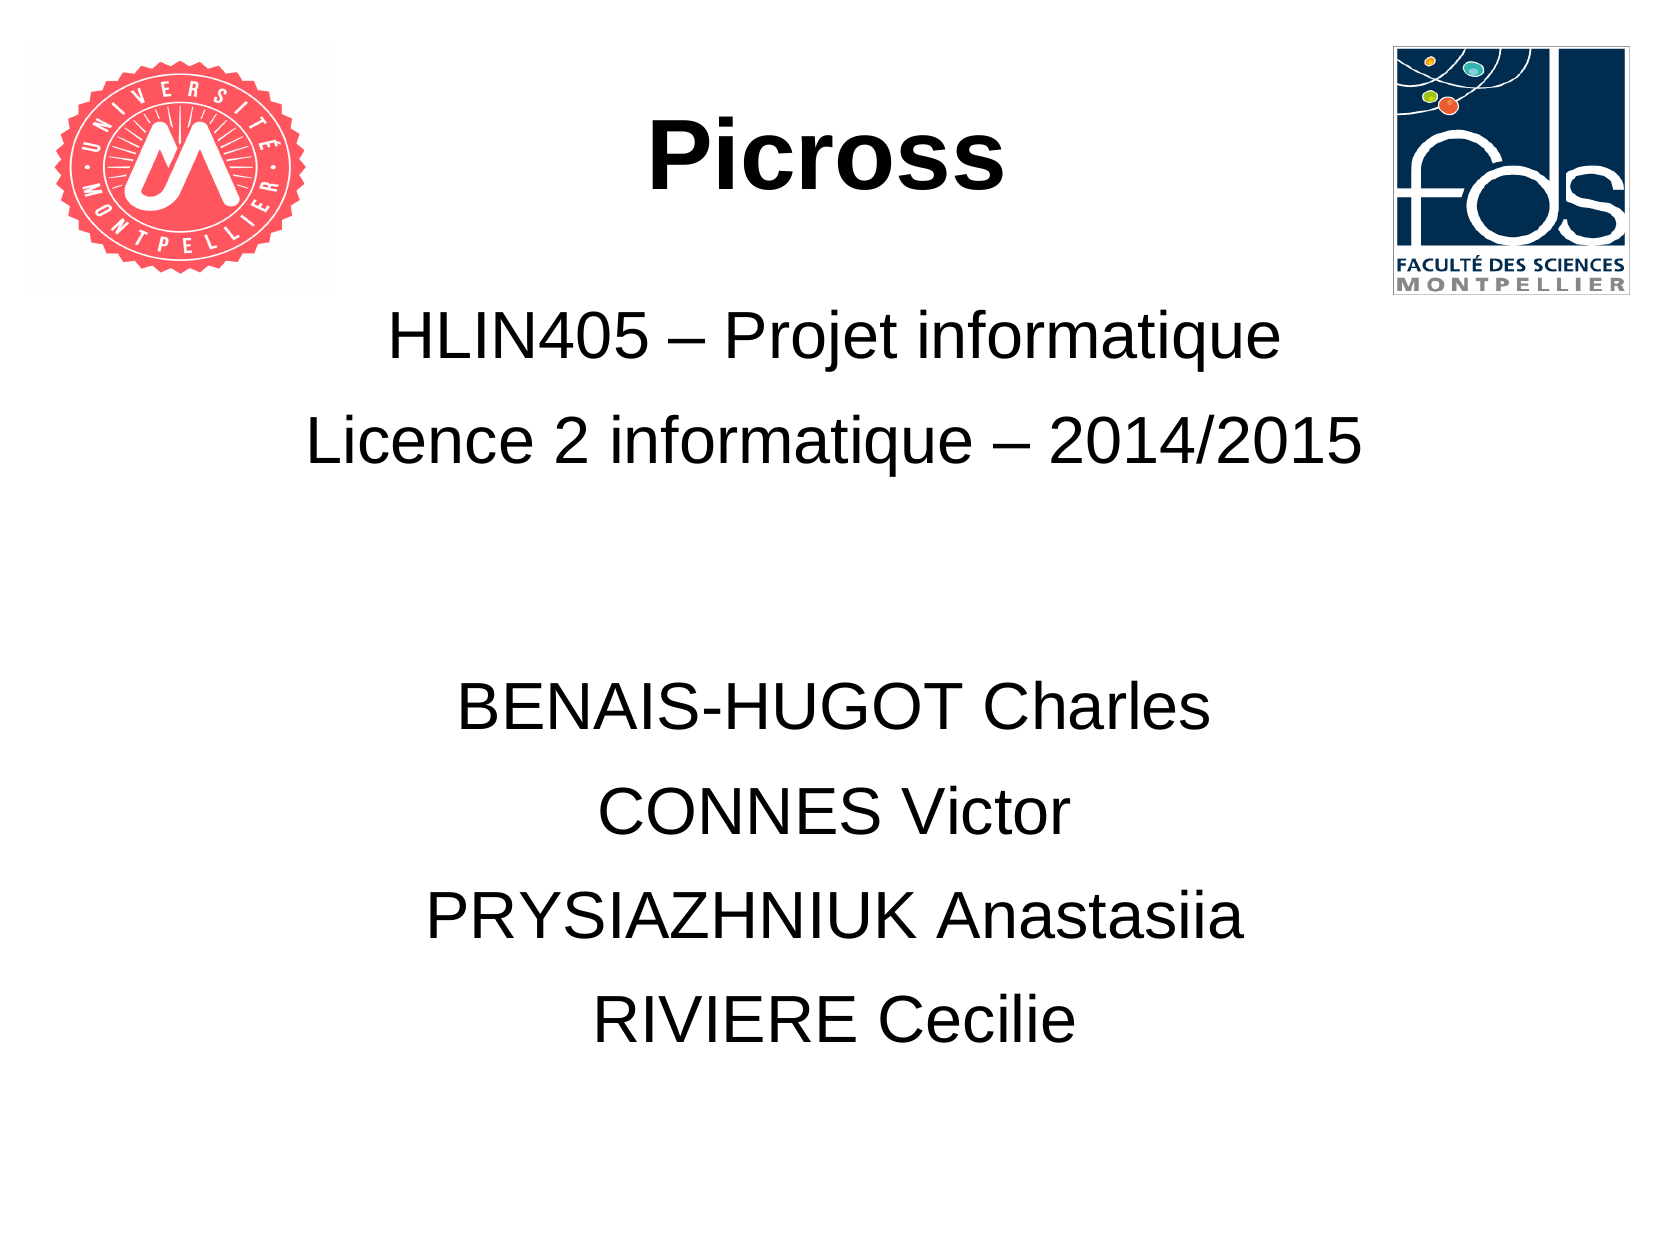

# Picross
HLIN405 – Projet informatique
Licence 2 informatique – 2014/2015
BENAIS-HUGOT Charles
CONNES Victor
PRYSIAZHNIUK Anastasiia
RIVIERE Cecilie